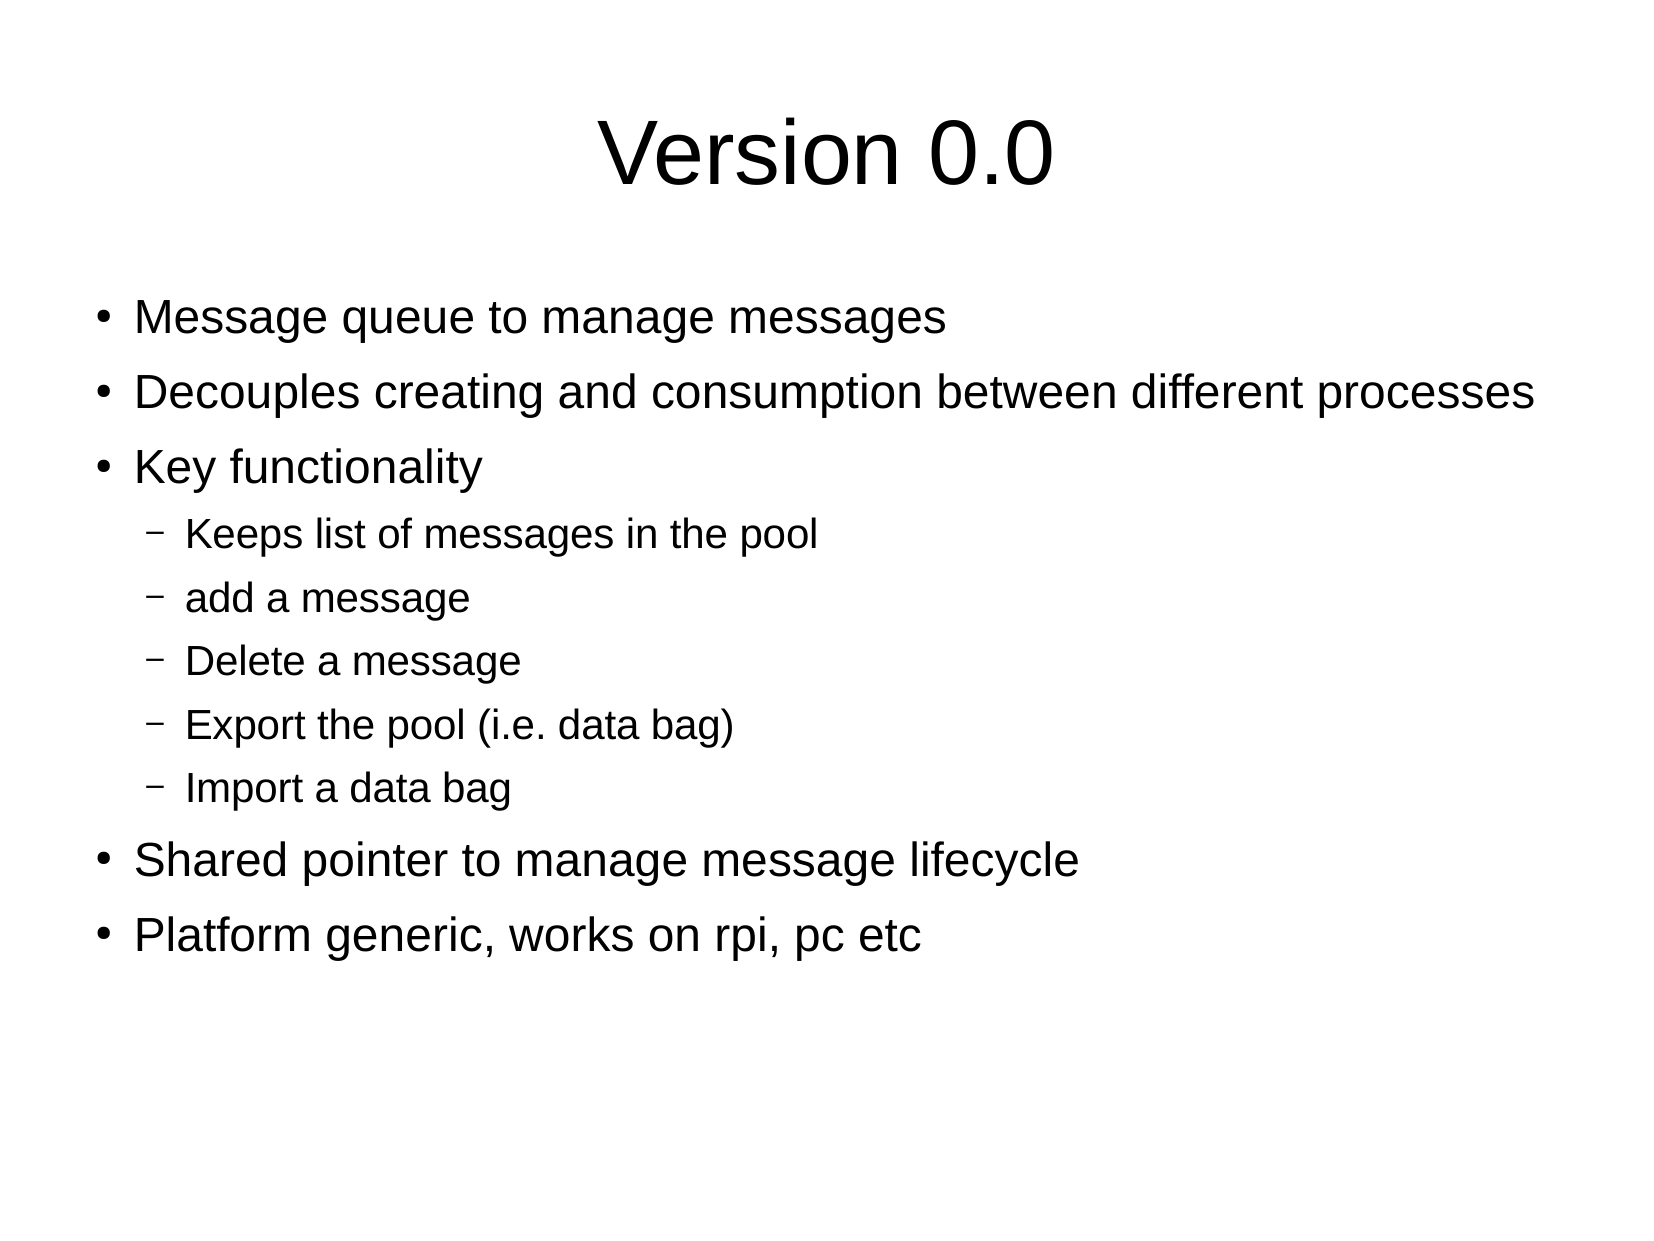

# Version 0.0
Message queue to manage messages
Decouples creating and consumption between different processes
Key functionality
Keeps list of messages in the pool
add a message
Delete a message
Export the pool (i.e. data bag)
Import a data bag
Shared pointer to manage message lifecycle
Platform generic, works on rpi, pc etc